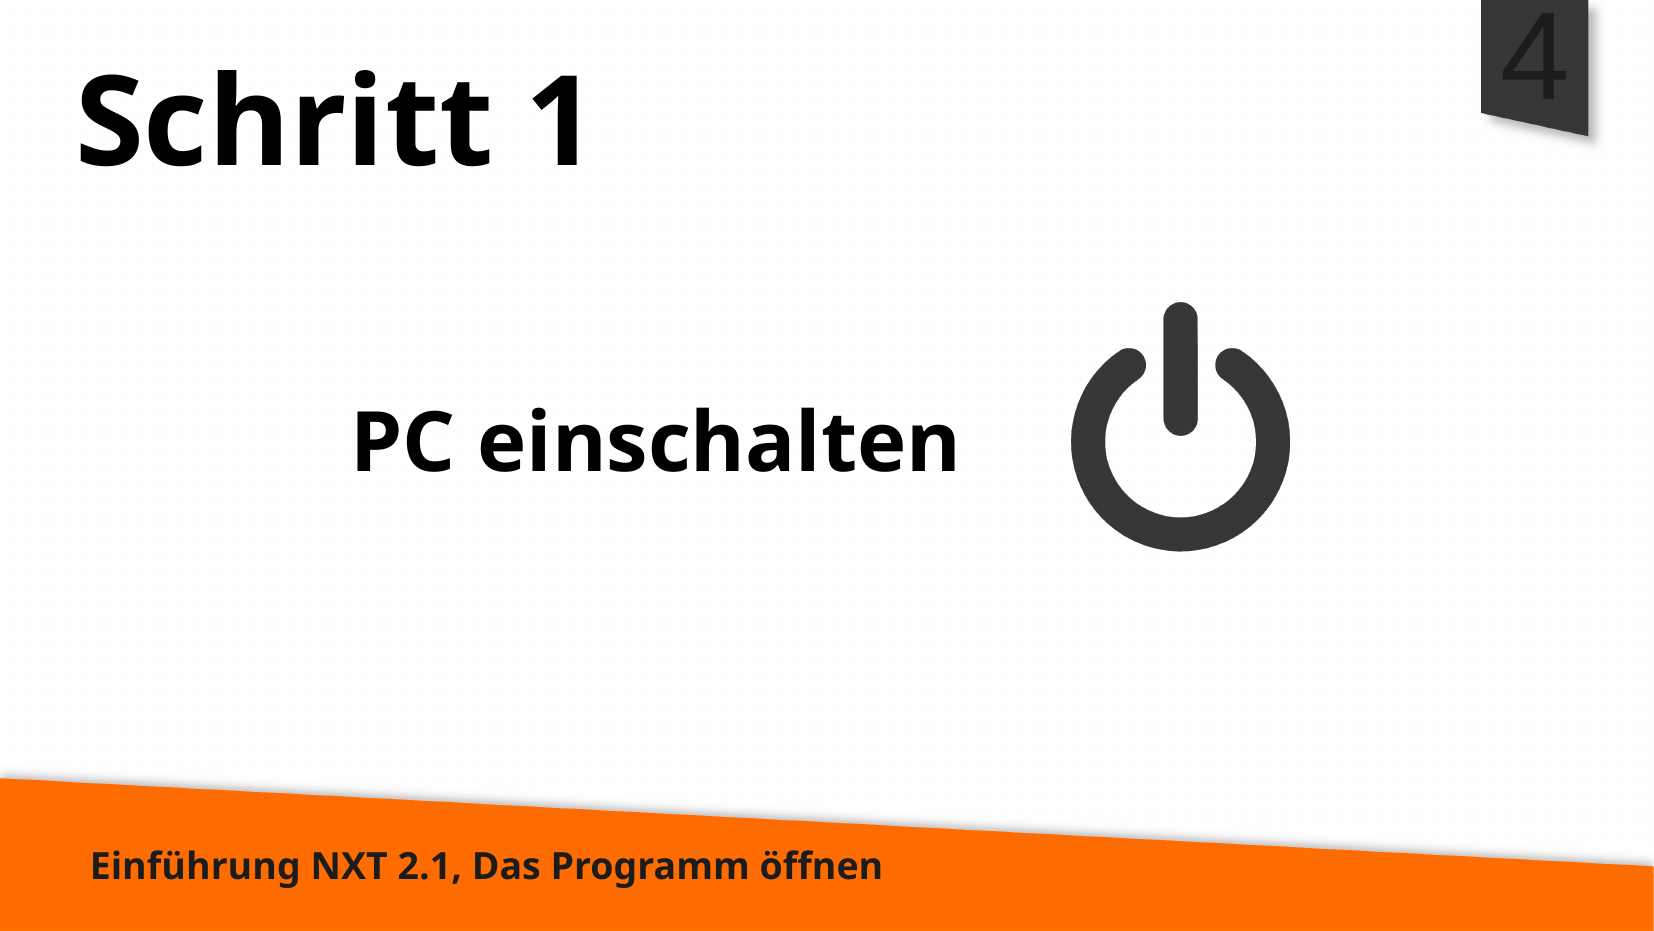

4
# Schritt 1
PC einschalten
Einführung NXT 2.1, Das Programm öffnen